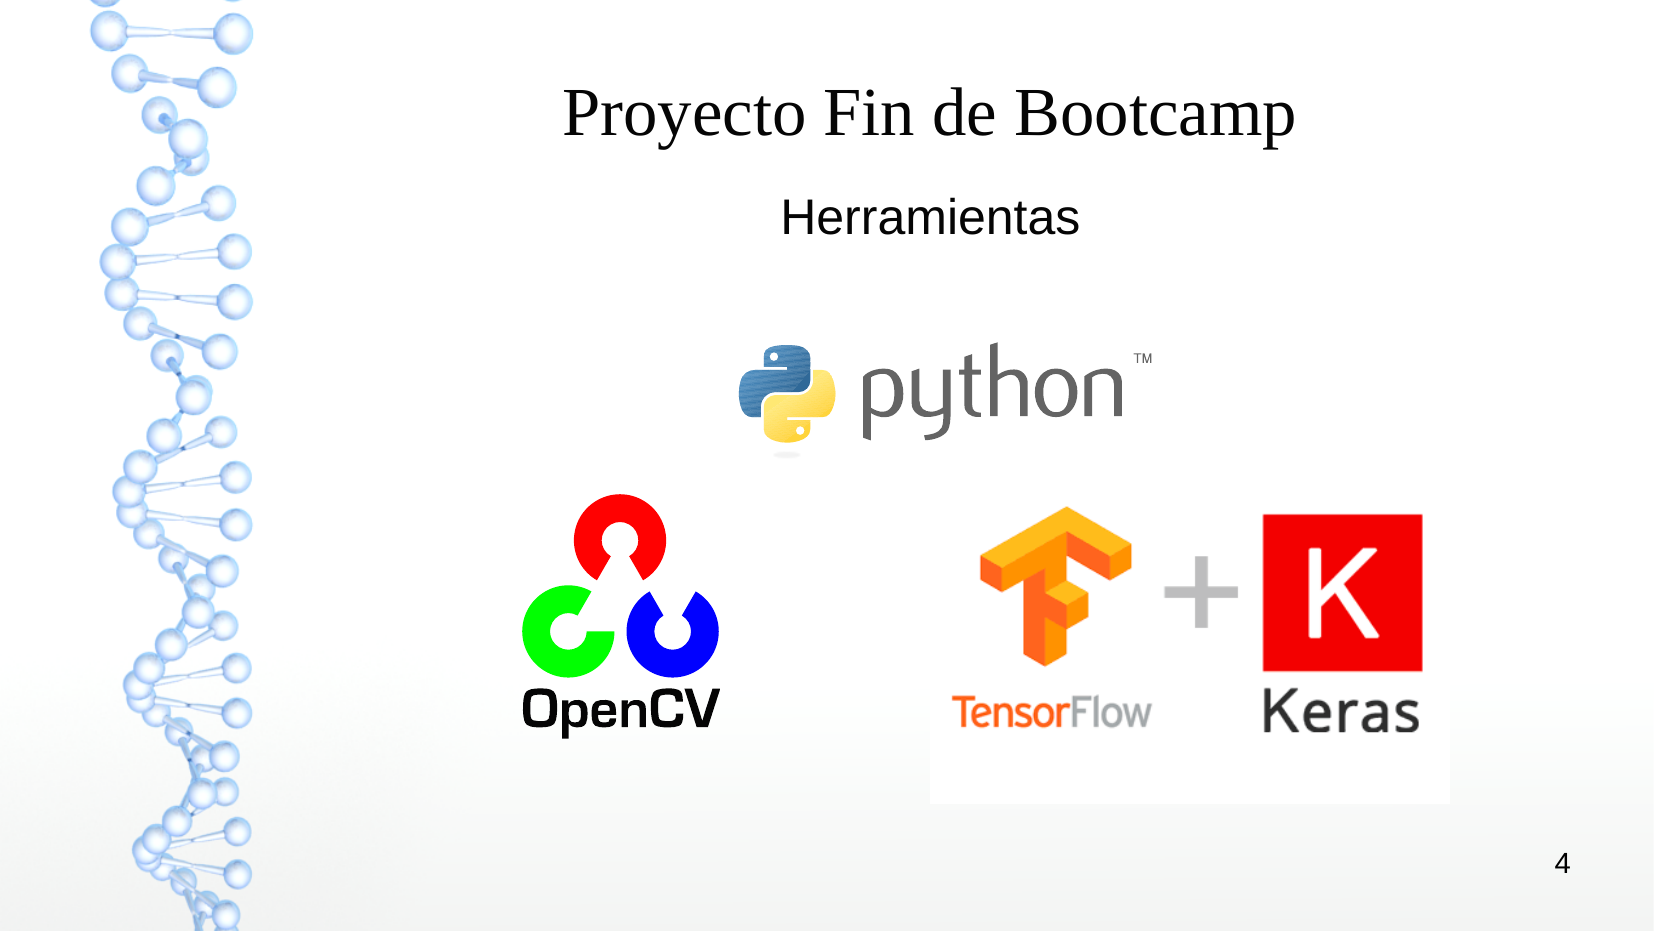

# Proyecto Fin de Bootcamp
Herramientas
4